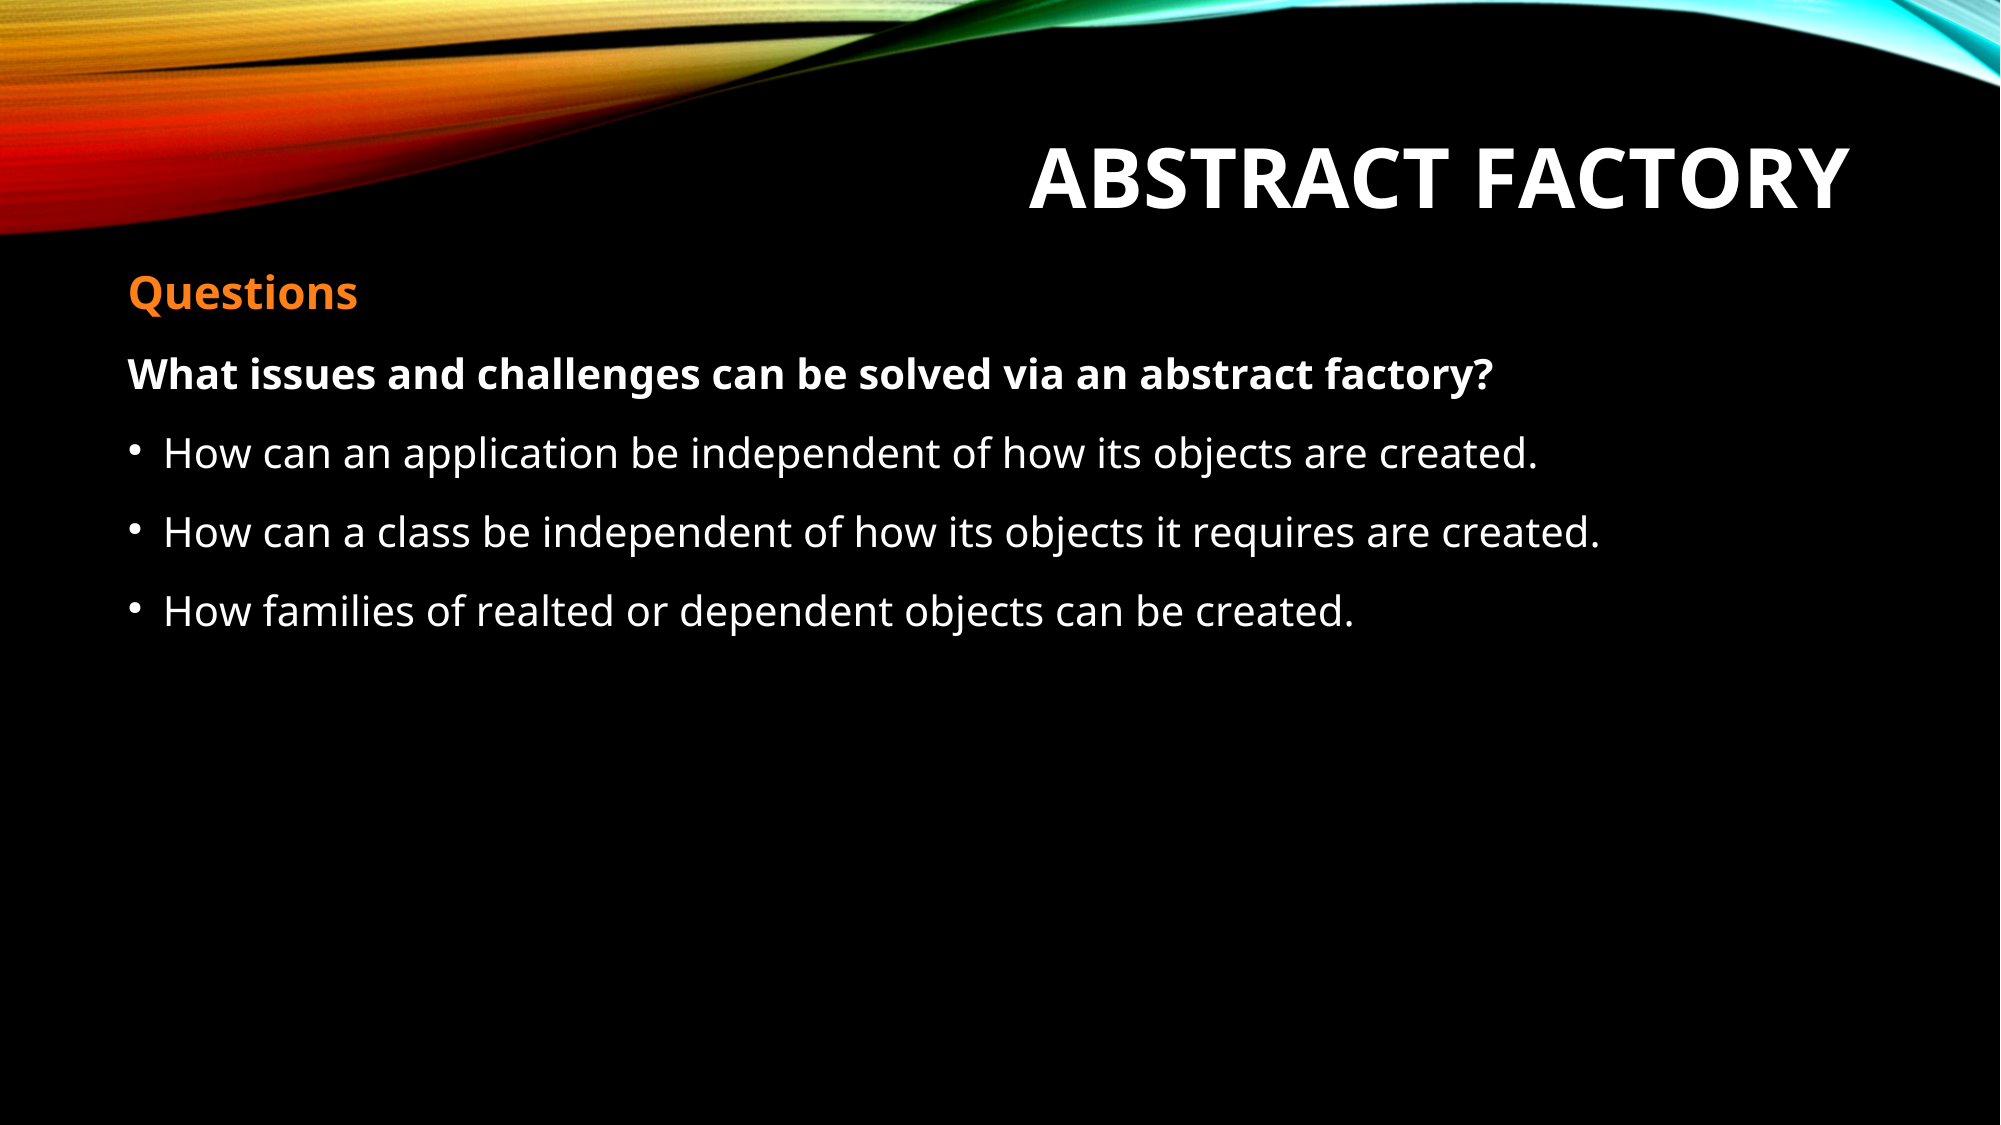

# ABSTRACT FACTORY
Questions
What issues and challenges can be solved via an abstract factory?
How can an application be independent of how its objects are created.
How can a class be independent of how its objects it requires are created.
How families of realted or dependent objects can be created.